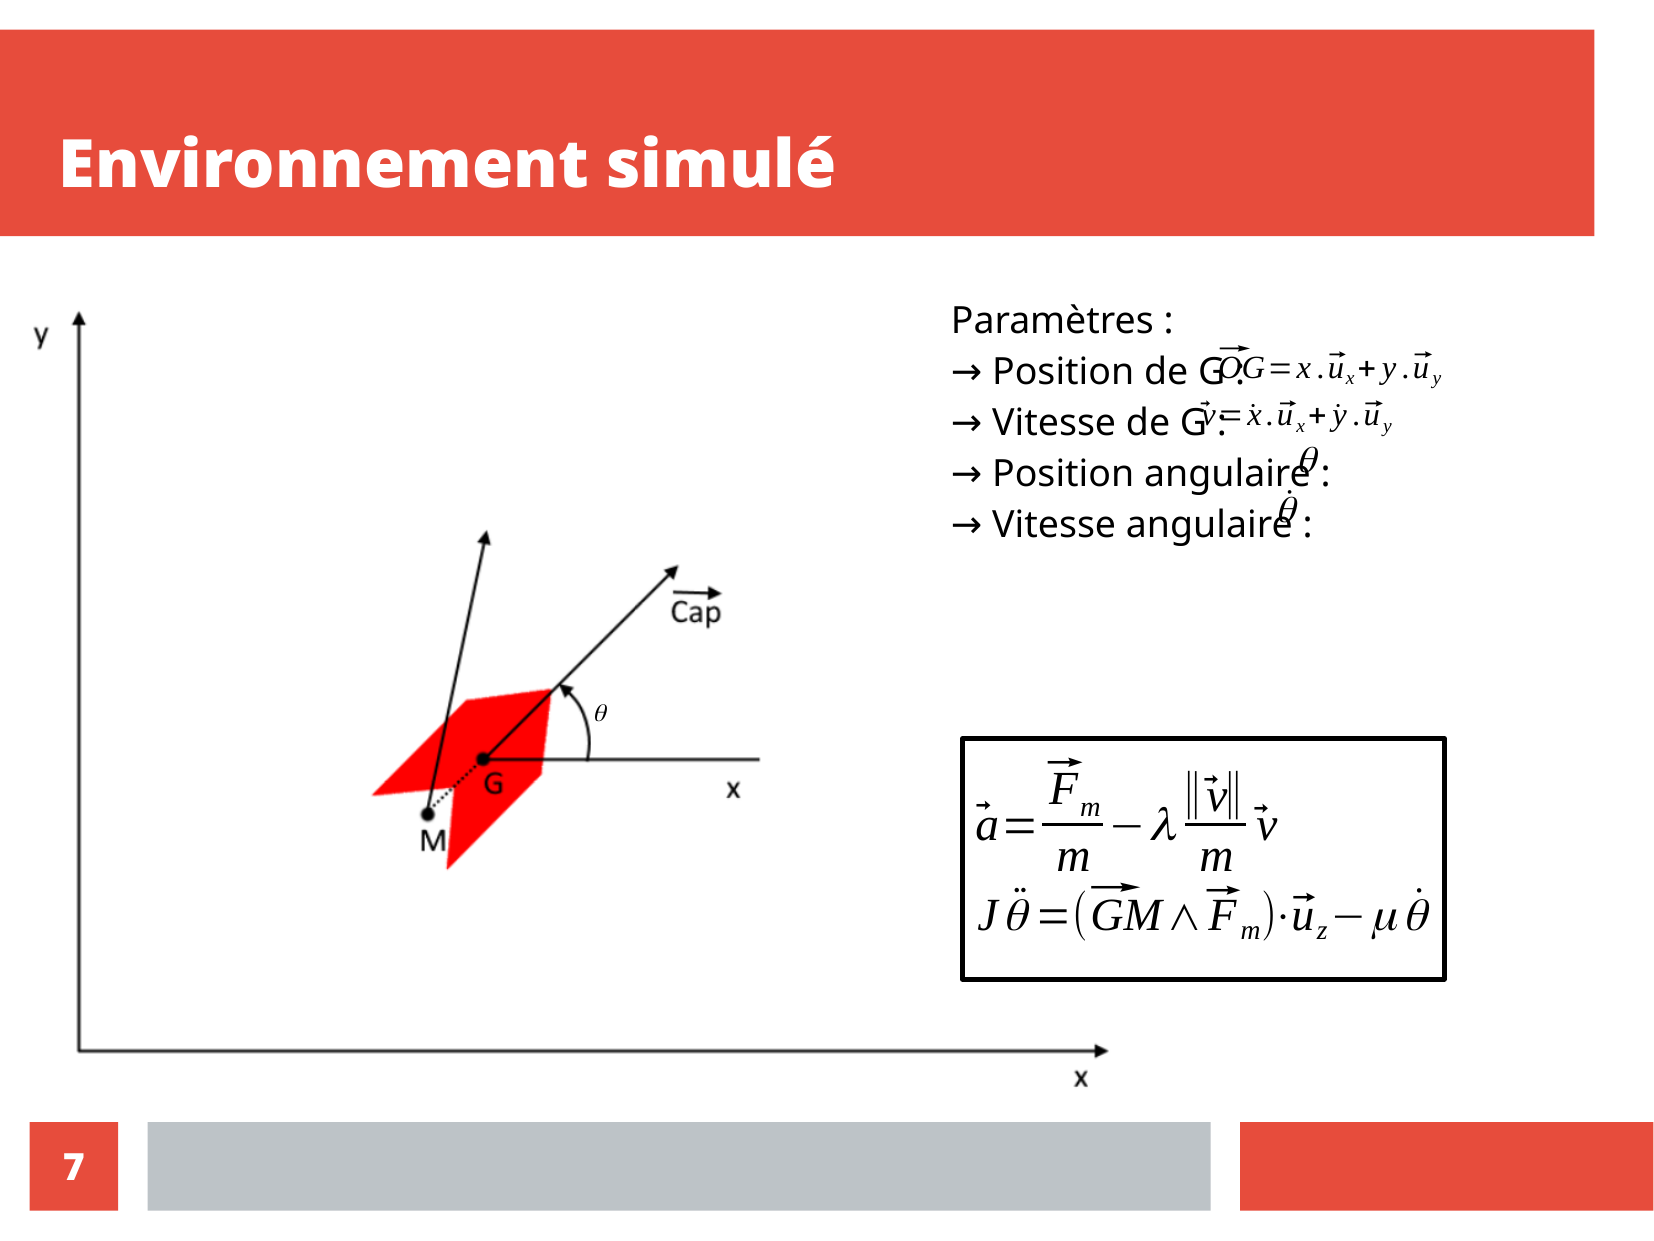

# Environnement simulé
Paramètres :
→ Position de G :
→ Vitesse de G :
→ Position angulaire :
→ Vitesse angulaire :
7